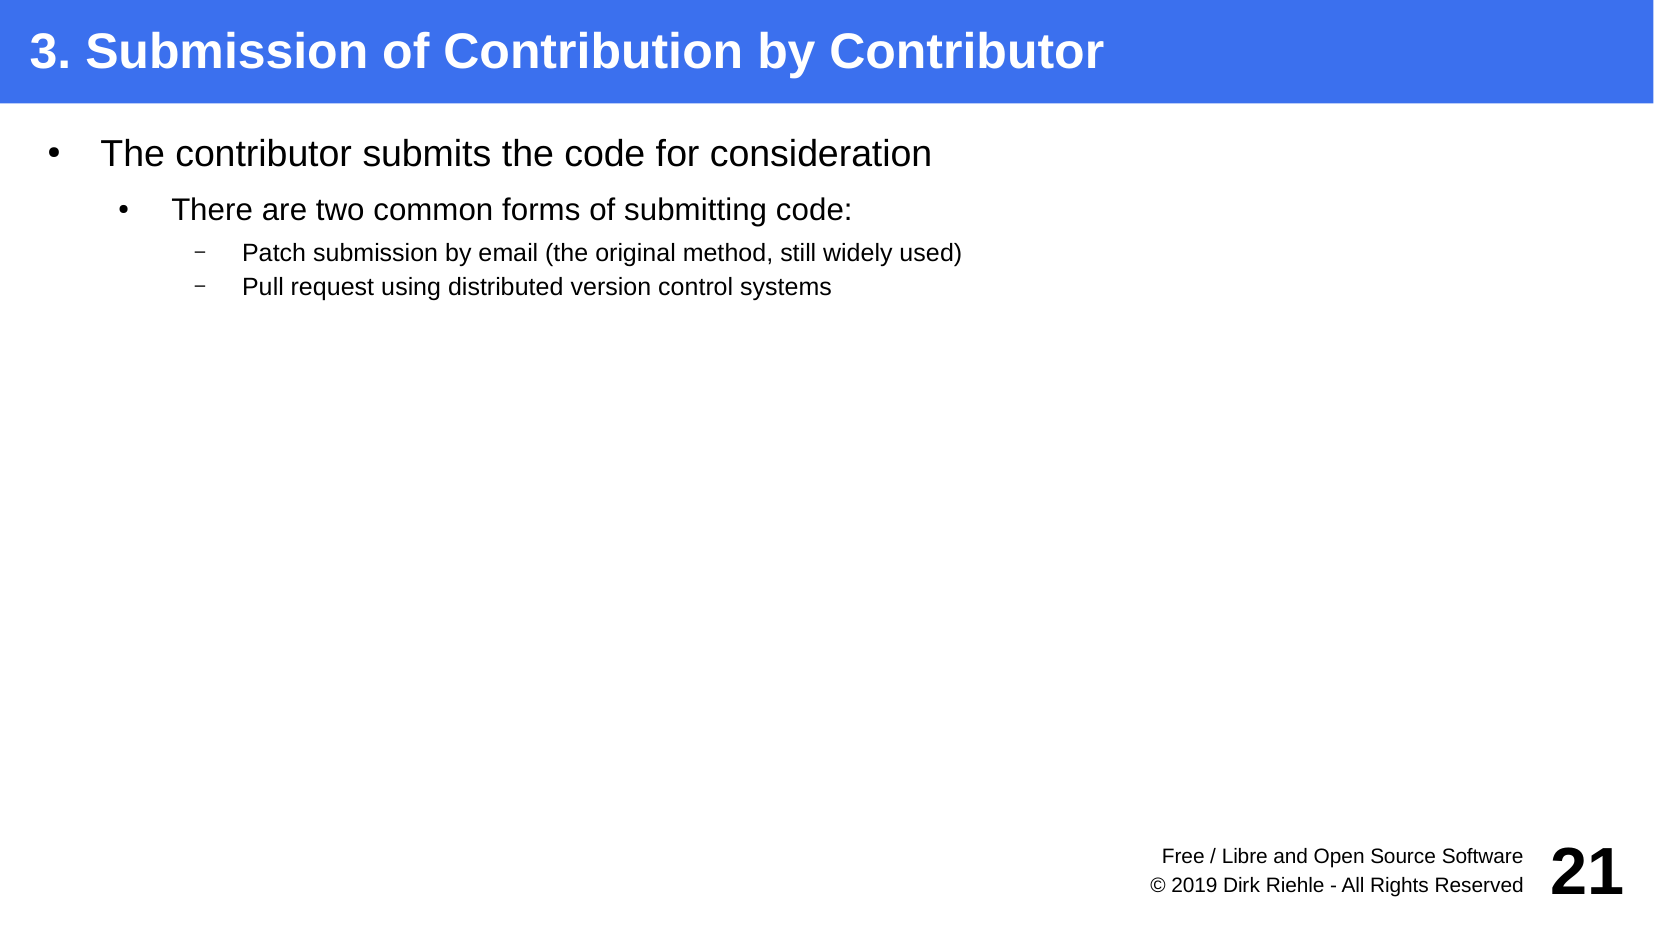

# 3. Submission of Contribution by Contributor
The contributor submits the code for consideration
There are two common forms of submitting code:
Patch submission by email (the original method, still widely used)
Pull request using distributed version control systems
Free / Libre and Open Source Software
21
© 2019 Dirk Riehle - All Rights Reserved